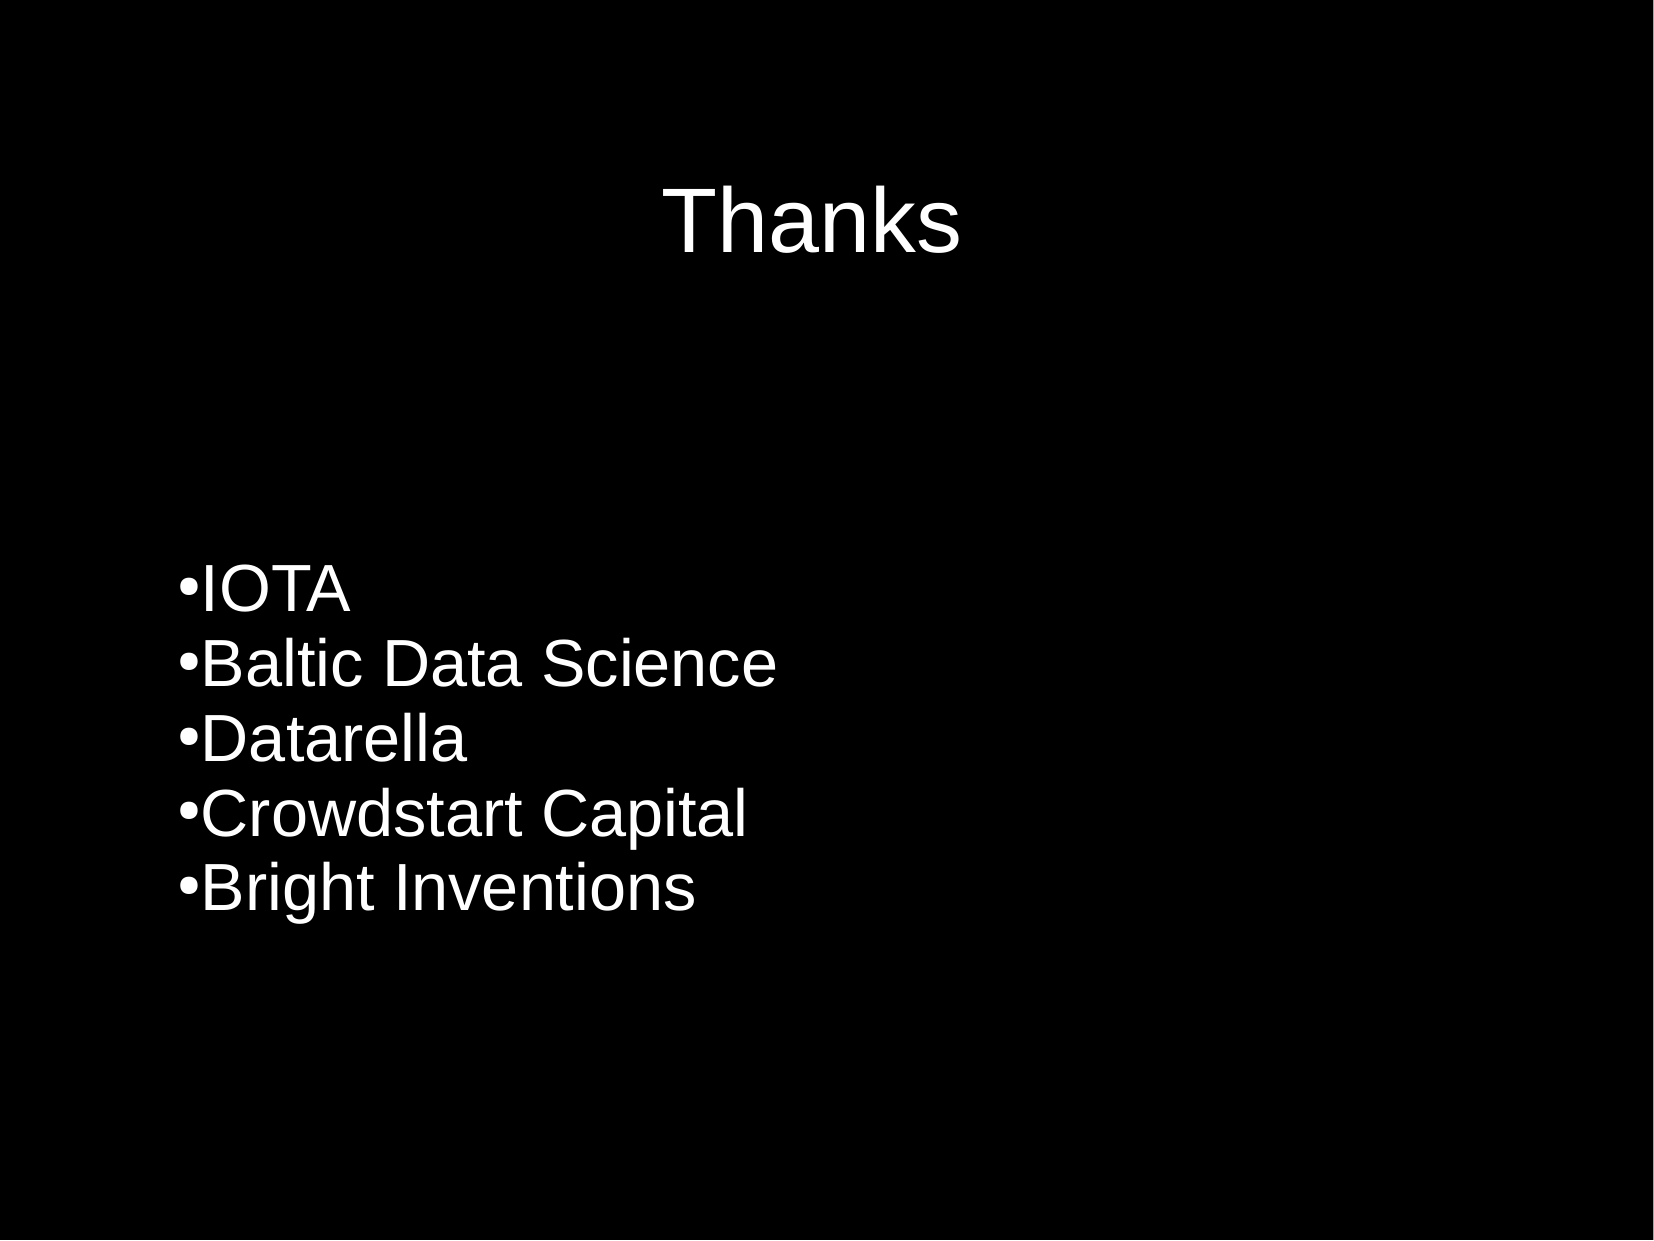

# Thanks
IOTA
Baltic Data Science
Datarella
Crowdstart Capital
Bright Inventions